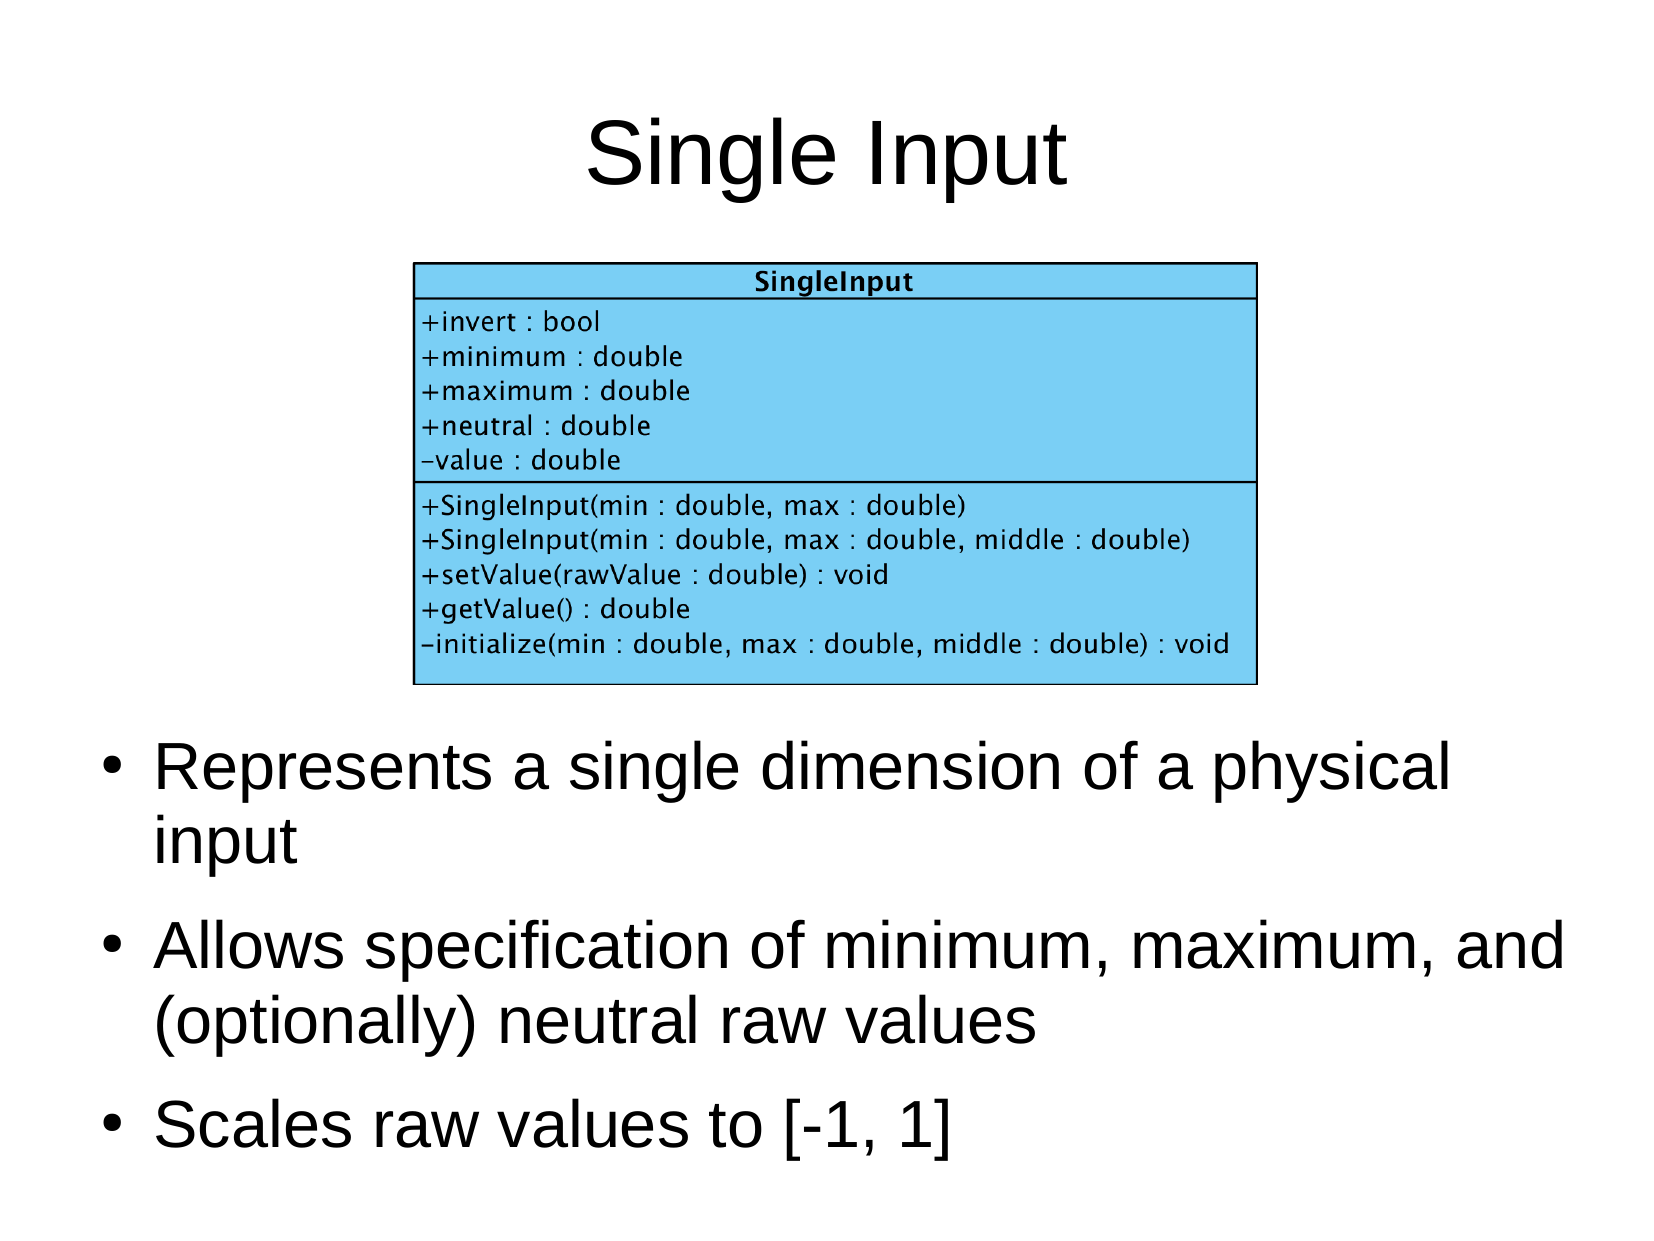

# Single Input
Represents a single dimension of a physical input
Allows specification of minimum, maximum, and (optionally) neutral raw values
Scales raw values to [-1, 1]